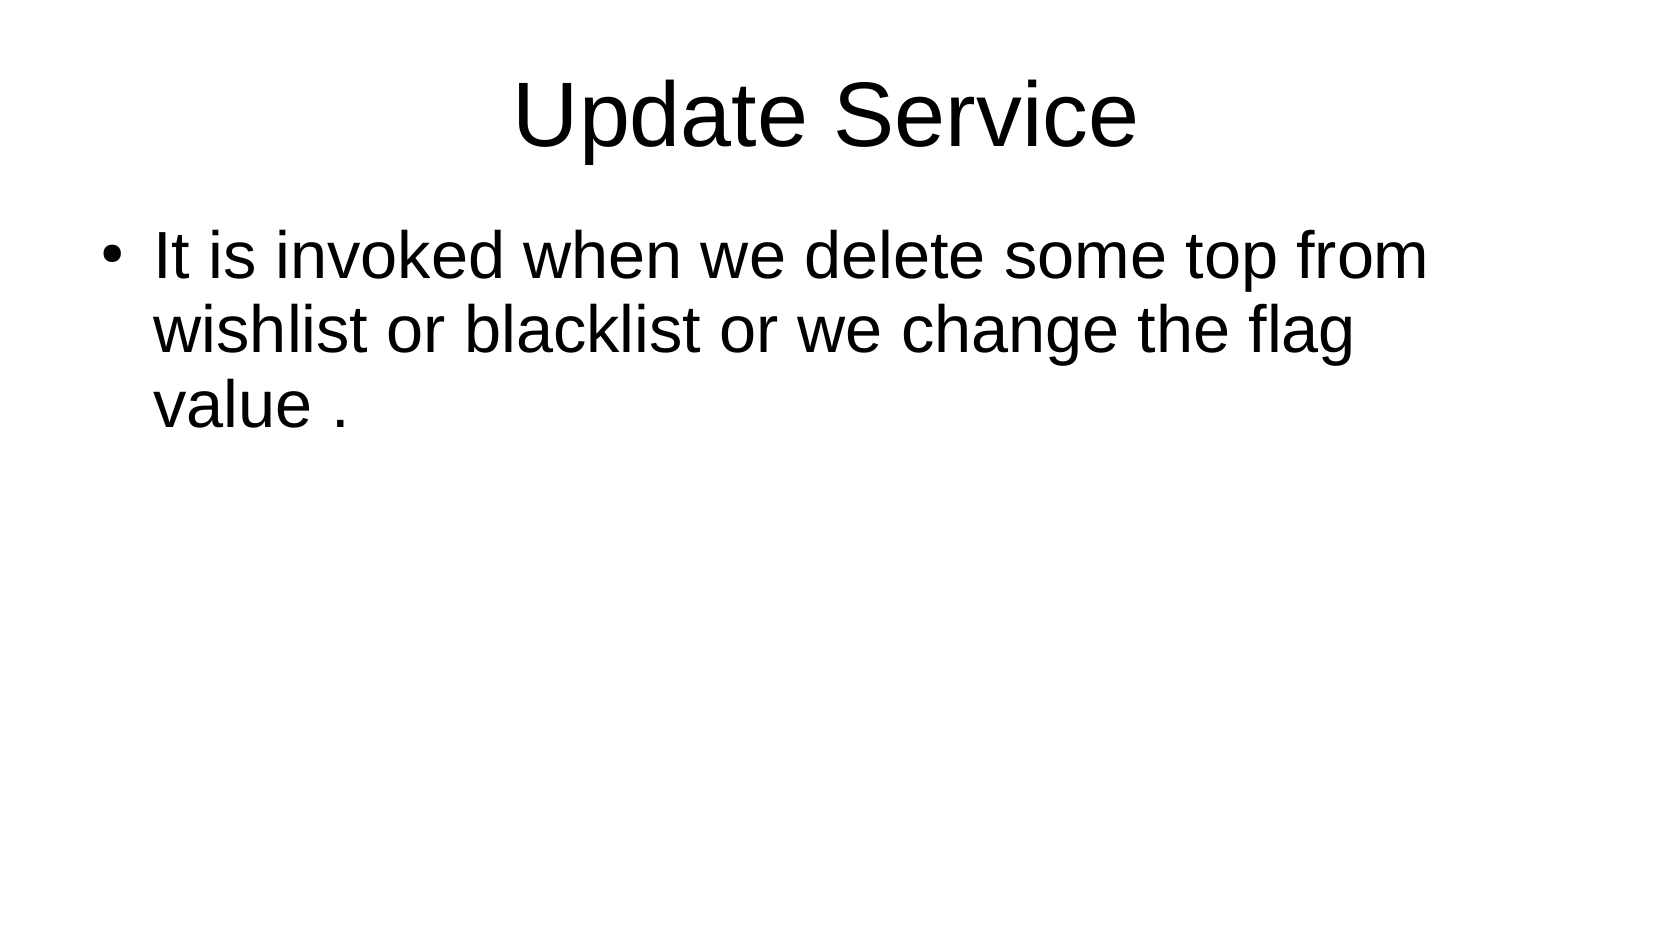

# Update Service
It is invoked when we delete some top from wishlist or blacklist or we change the flag value .